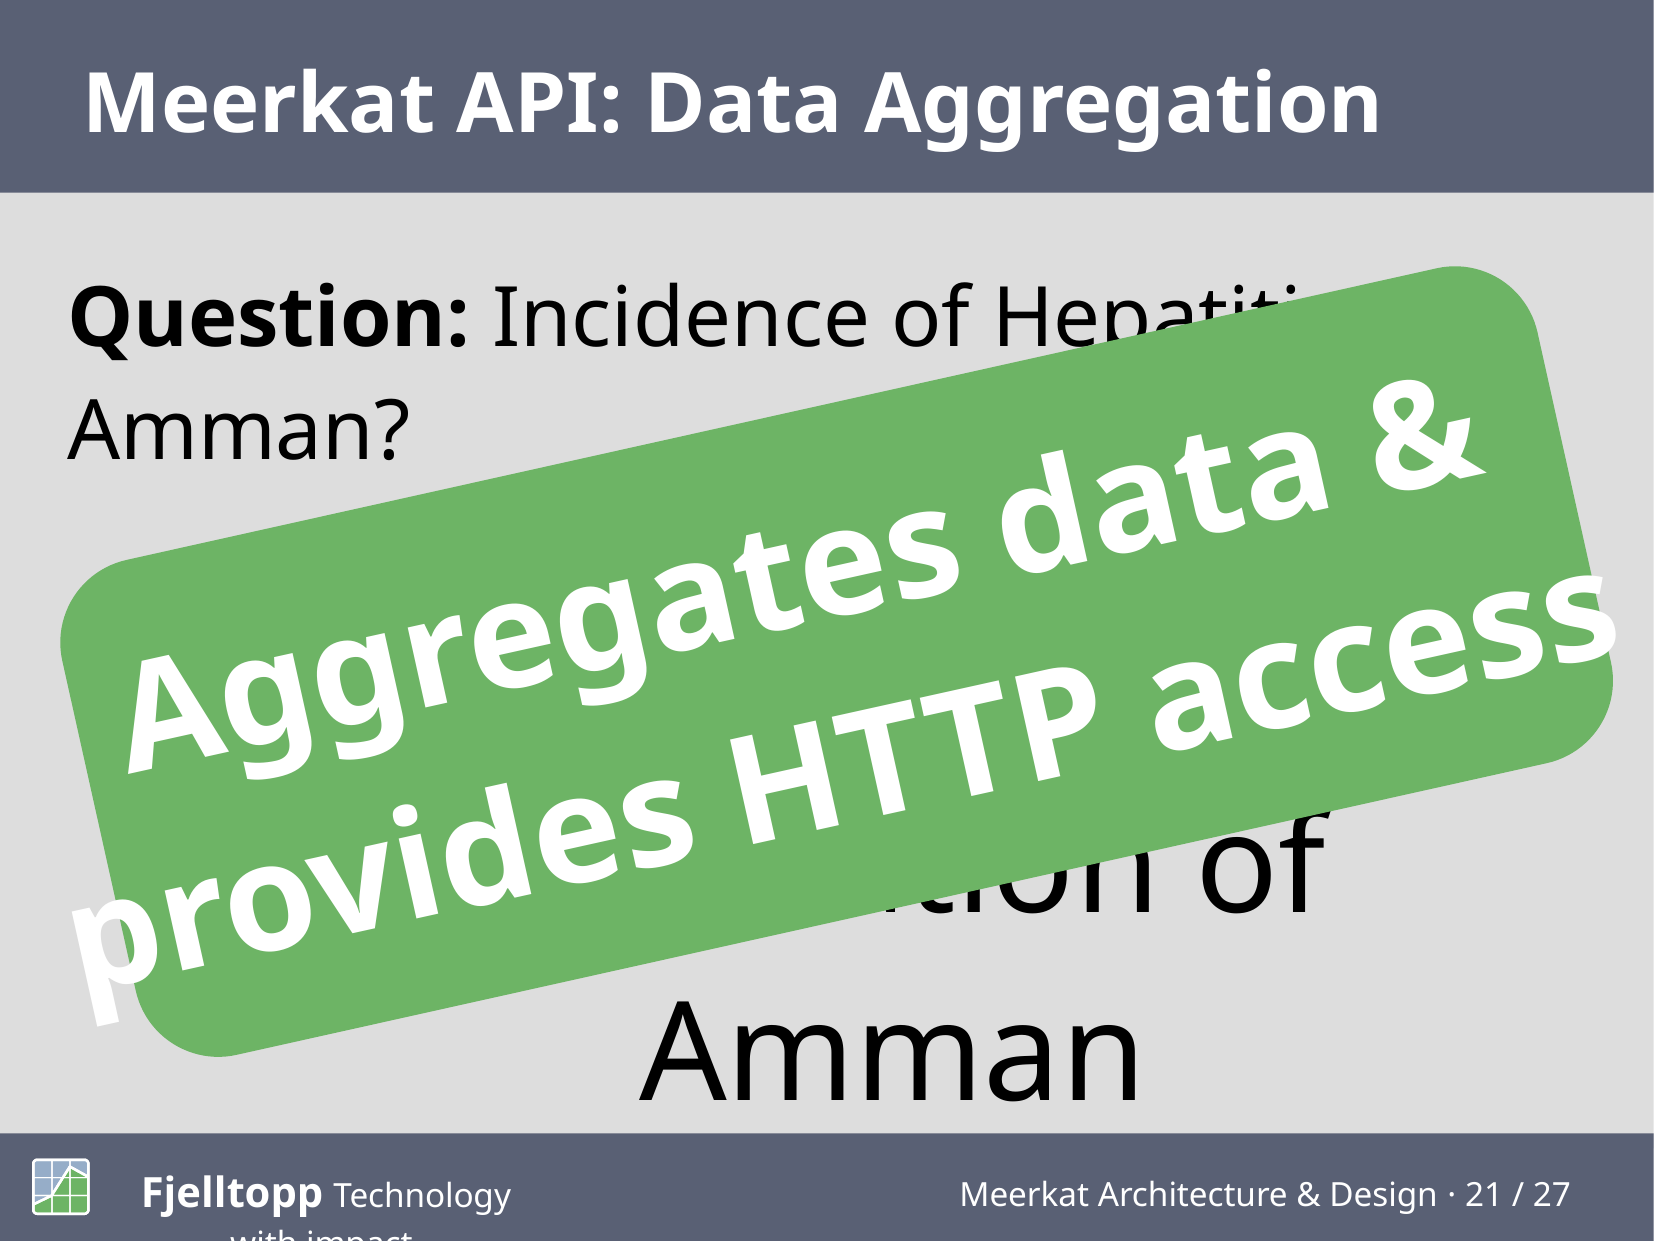

# Meerkat API: Data Aggregation
Aggregates data &
provides HTTP access
Question: Incidence of Hepatitis A in Amman?
# New Cases Hepatitis
=
Population of Amman
21